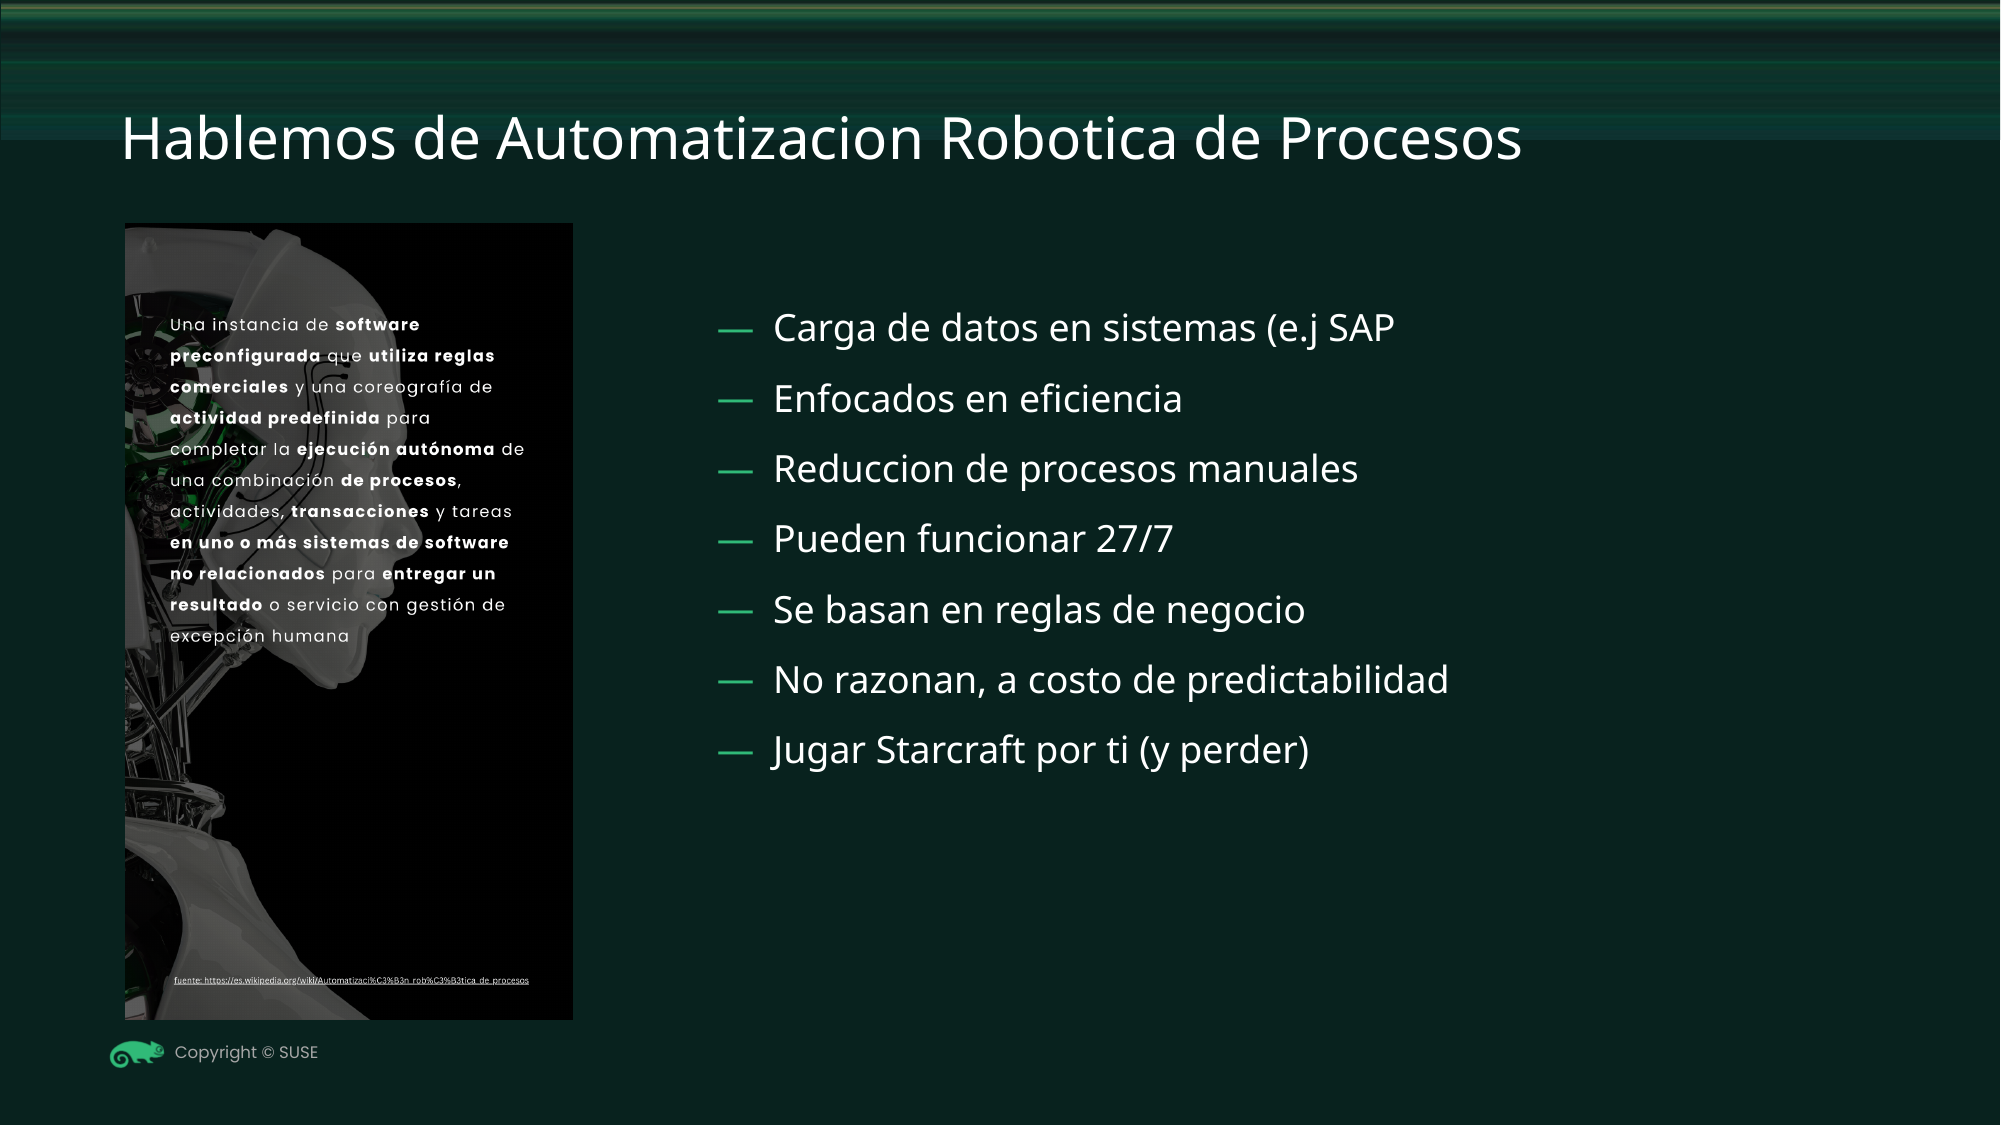

# Hablemos de Automatizacion Robotica de Procesos
Carga de datos en sistemas (e.j SAP
Enfocados en eficiencia
Reduccion de procesos manuales
Pueden funcionar 27/7
Se basan en reglas de negocio
No razonan, a costo de predictabilidad
Jugar Starcraft por ti (y perder)